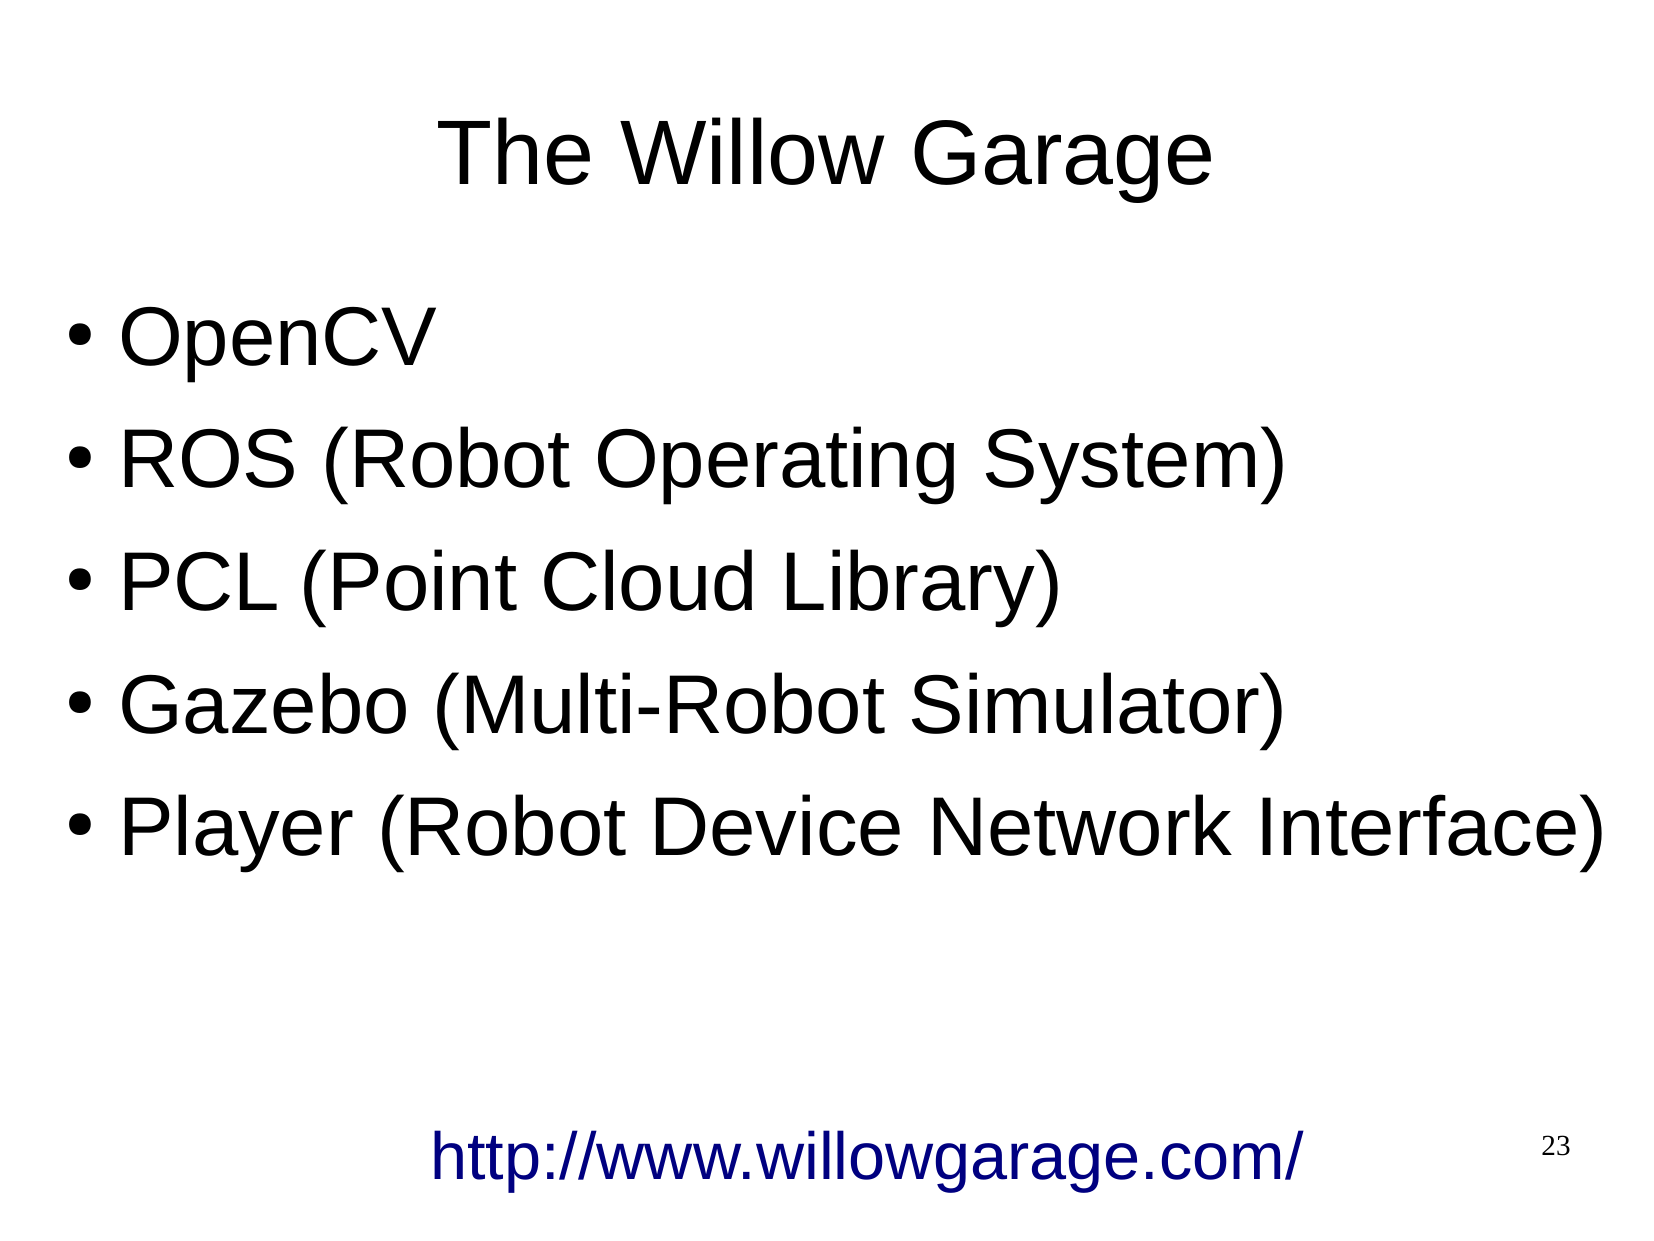

# The Willow Garage
OpenCV
ROS (Robot Operating System)
PCL (Point Cloud Library)
Gazebo (Multi-Robot Simulator)
Player (Robot Device Network Interface)
http://www.willowgarage.com/
23